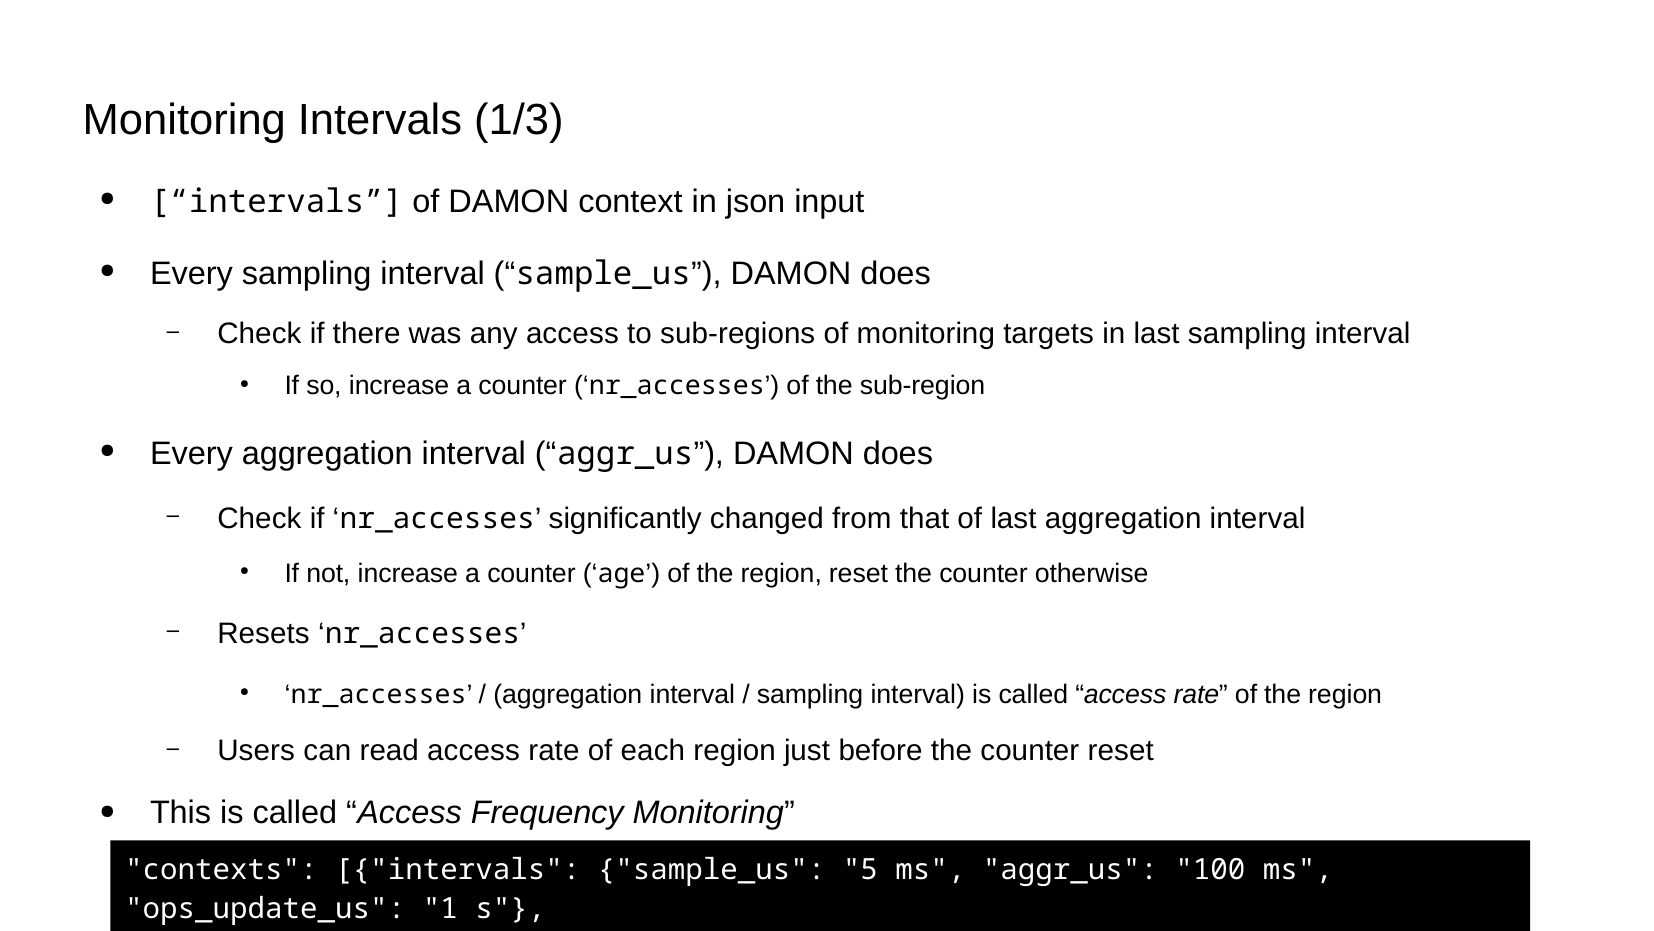

# Monitoring Intervals (1/3)
[“intervals”] of DAMON context in json input
Every sampling interval (“sample_us”), DAMON does
Check if there was any access to sub-regions of monitoring targets in last sampling interval
If so, increase a counter (‘nr_accesses’) of the sub-region
Every aggregation interval (“aggr_us”), DAMON does
Check if ‘nr_accesses’ significantly changed from that of last aggregation interval
If not, increase a counter (‘age’) of the region, reset the counter otherwise
Resets ‘nr_accesses’
‘nr_accesses’ / (aggregation interval / sampling interval) is called “access rate” of the region
Users can read access rate of each region just before the counter reset
This is called “Access Frequency Monitoring”
"contexts": [{"intervals": {"sample_us": "5 ms", "aggr_us": "100 ms", "ops_update_us": "1 s"},